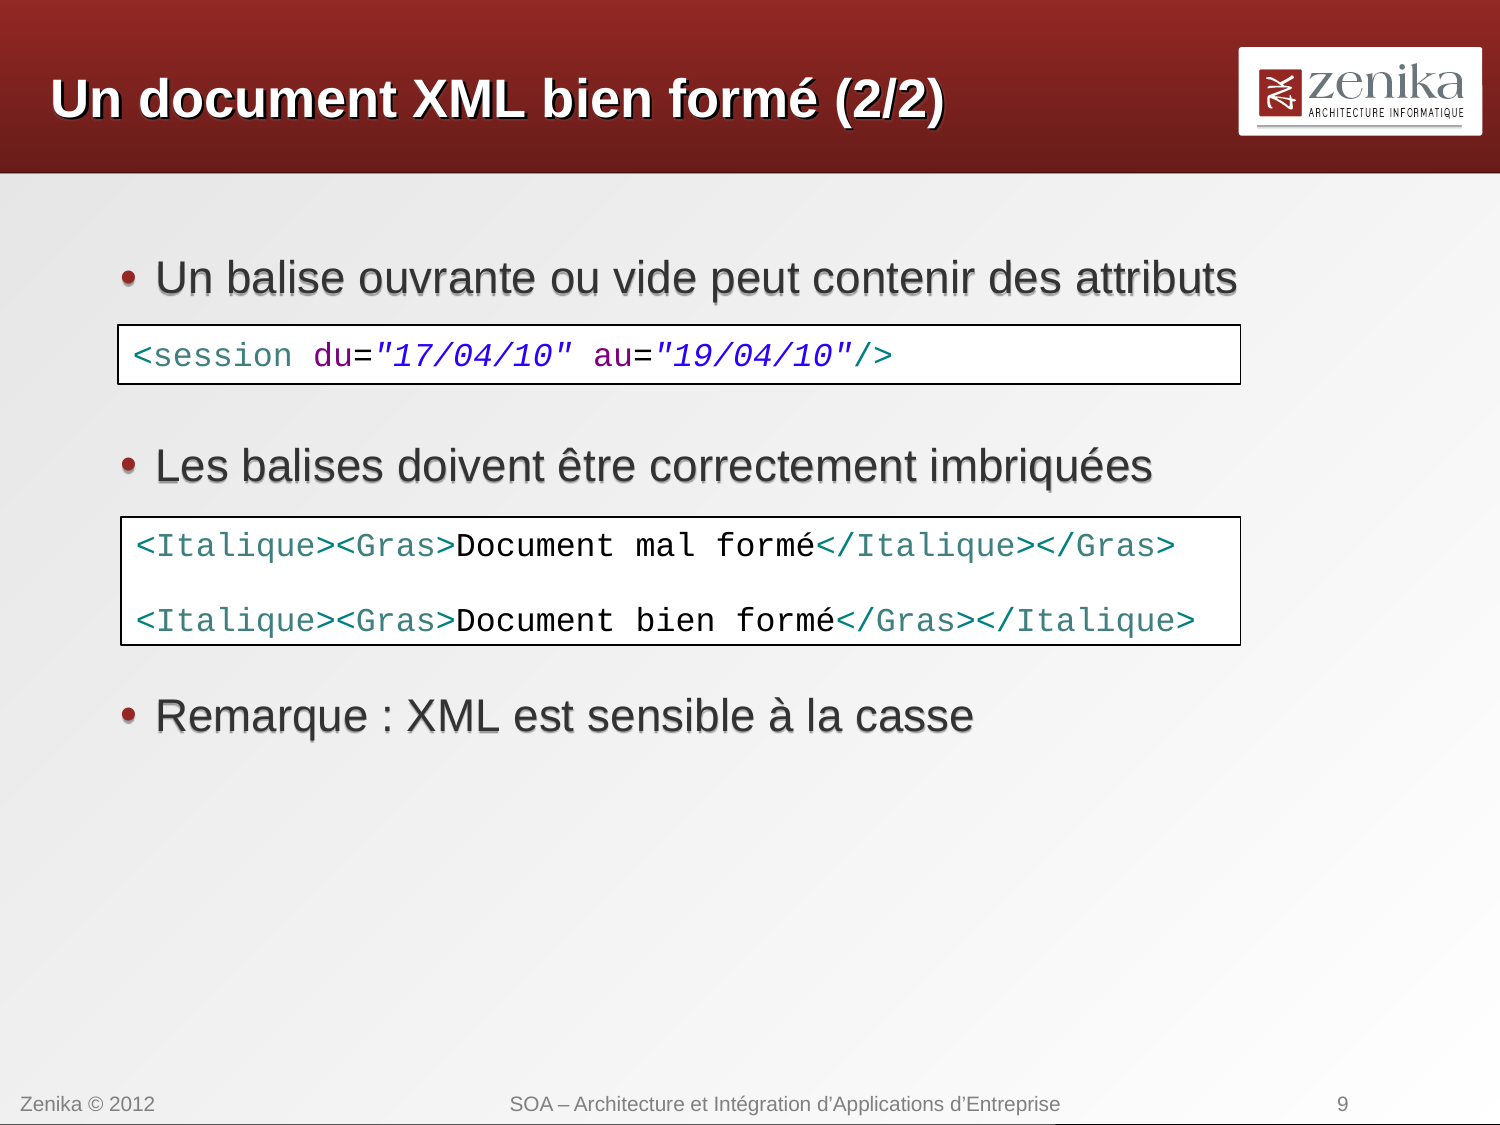

# Un document XML bien formé (2/2)
Un balise ouvrante ou vide peut contenir des attributs
Les balises doivent être correctement imbriquées
Remarque : XML est sensible à la casse
<session du="17/04/10" au="19/04/10"/>
<Italique><Gras>Document mal formé</Italique></Gras>
<Italique><Gras>Document bien formé</Gras></Italique>